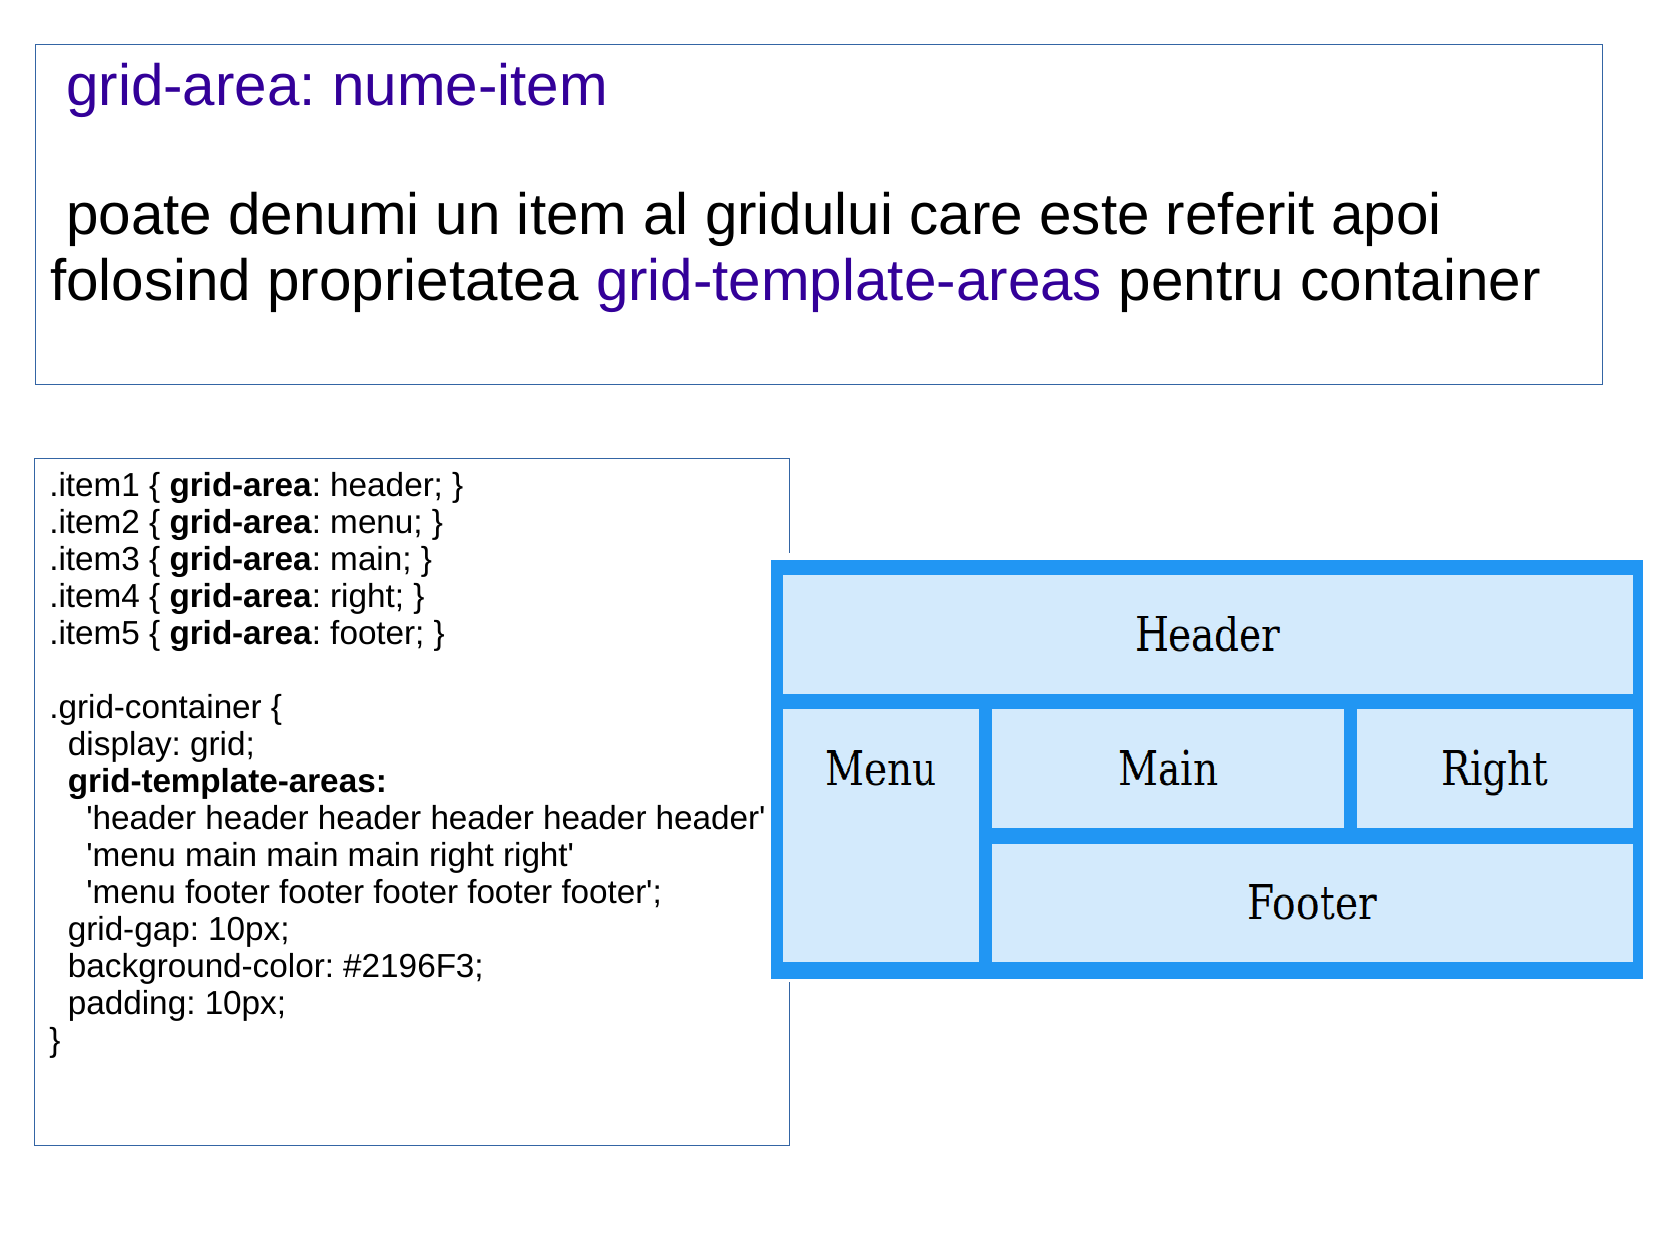

grid-area: nume-item
 poate denumi un item al gridului care este referit apoi
folosind proprietatea grid-template-areas pentru container
.item1 { grid-area: header; }
.item2 { grid-area: menu; }
.item3 { grid-area: main; }
.item4 { grid-area: right; }
.item5 { grid-area: footer; }
.grid-container {
 display: grid;
 grid-template-areas:
 'header header header header header header'
 'menu main main main right right'
 'menu footer footer footer footer footer';
 grid-gap: 10px;
 background-color: #2196F3;
 padding: 10px;
}